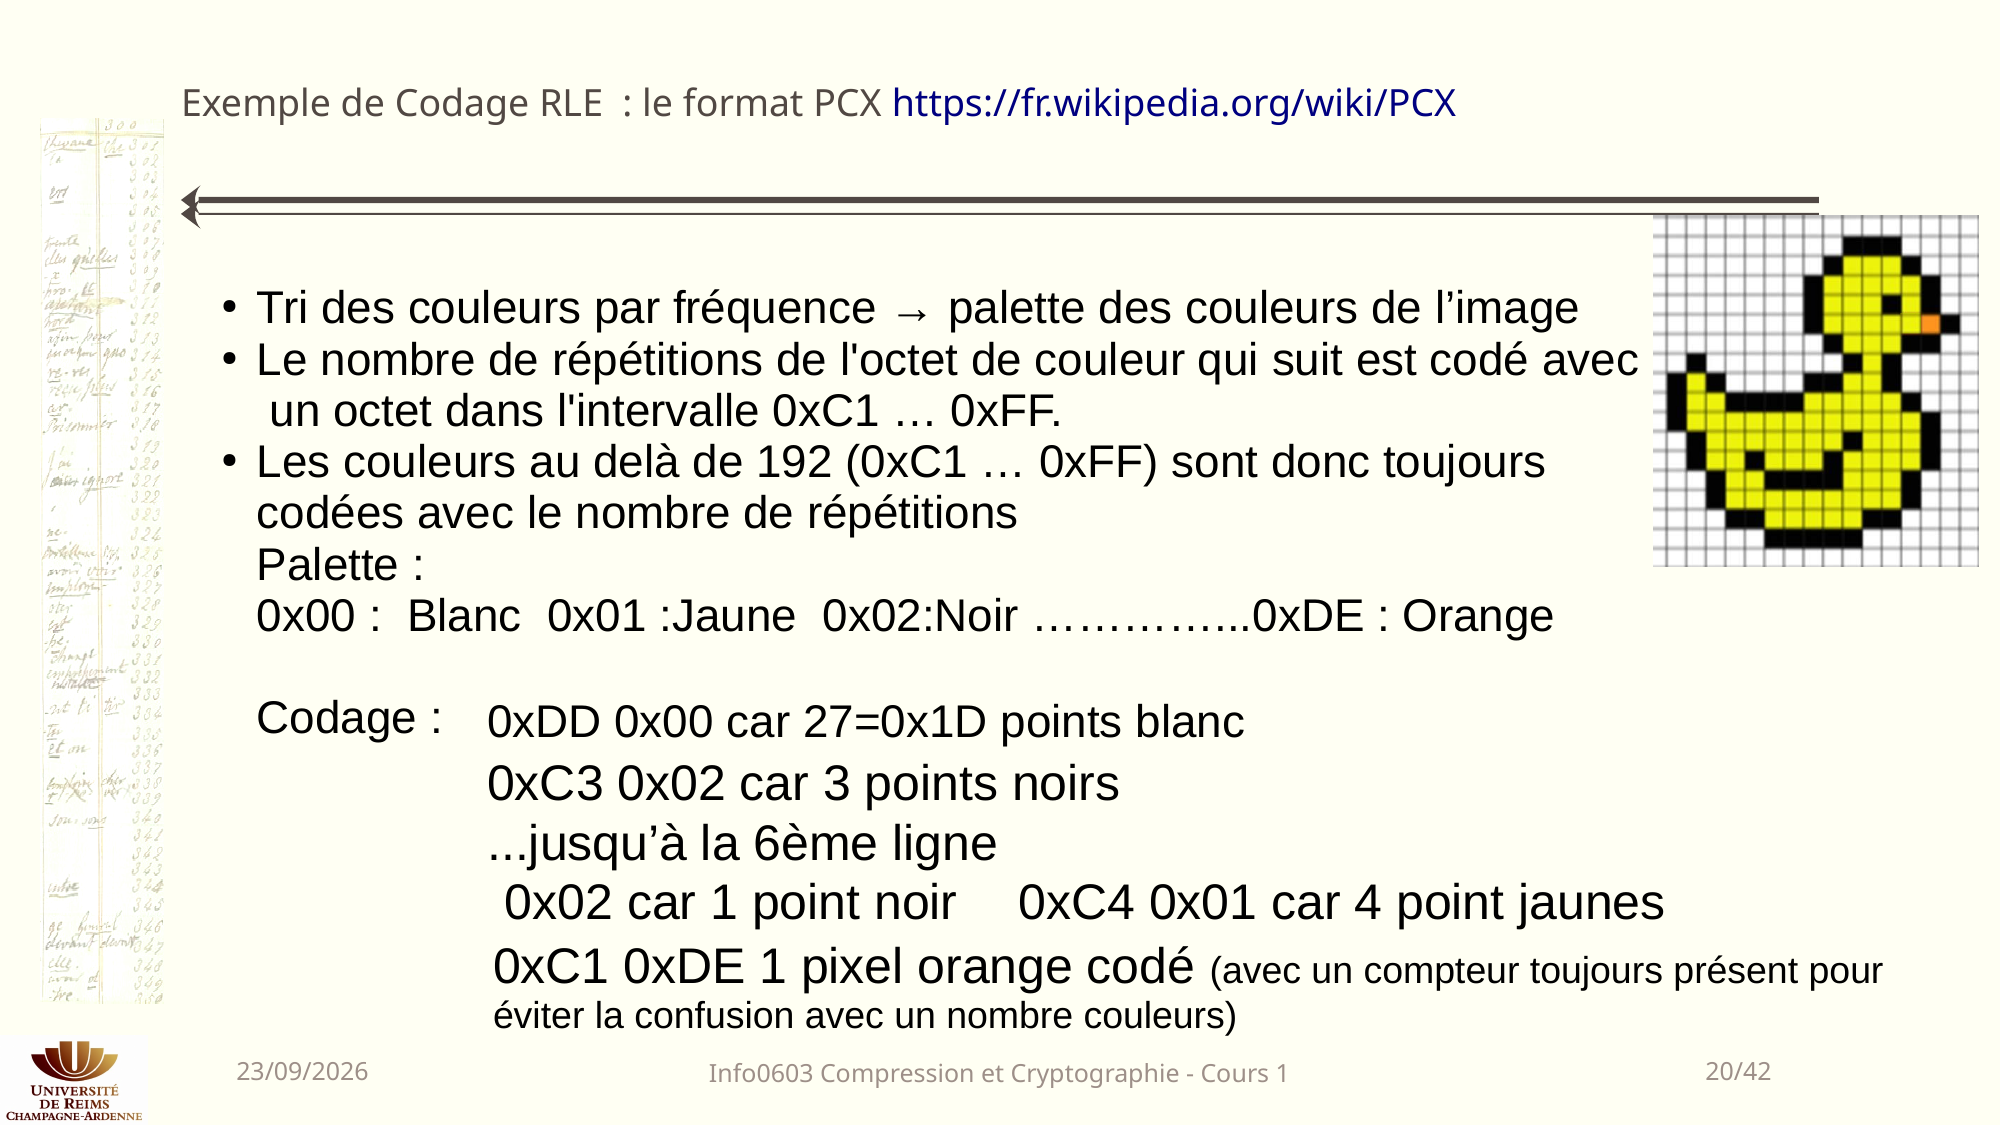

# Exemple de Codage RLE : le format PCX https://fr.wikipedia.org/wiki/PCX
Tri des couleurs par fréquence → palette des couleurs de l’image
Le nombre de répétitions de l'octet de couleur qui suit est codé avec
 un octet dans l'intervalle 0xC1 … 0xFF.
Les couleurs au delà de 192 (0xC1 … 0xFF) sont donc toujours
codées avec le nombre de répétitions
Palette :
0x00 : Blanc 0x01 :Jaune 0x02:Noir …………...0xDE : Orange
Codage :
0xDD 0x00 car 27=0x1D points blanc
0xC3 0x02 car 3 points noirs
...jusqu’à la 6ème ligne
0x02 car 1 point noir
0xC4 0x01 car 4 point jaunes
0xC1 0xDE 1 pixel orange codé (avec un compteur toujours présent pour éviter la confusion avec un nombre couleurs)